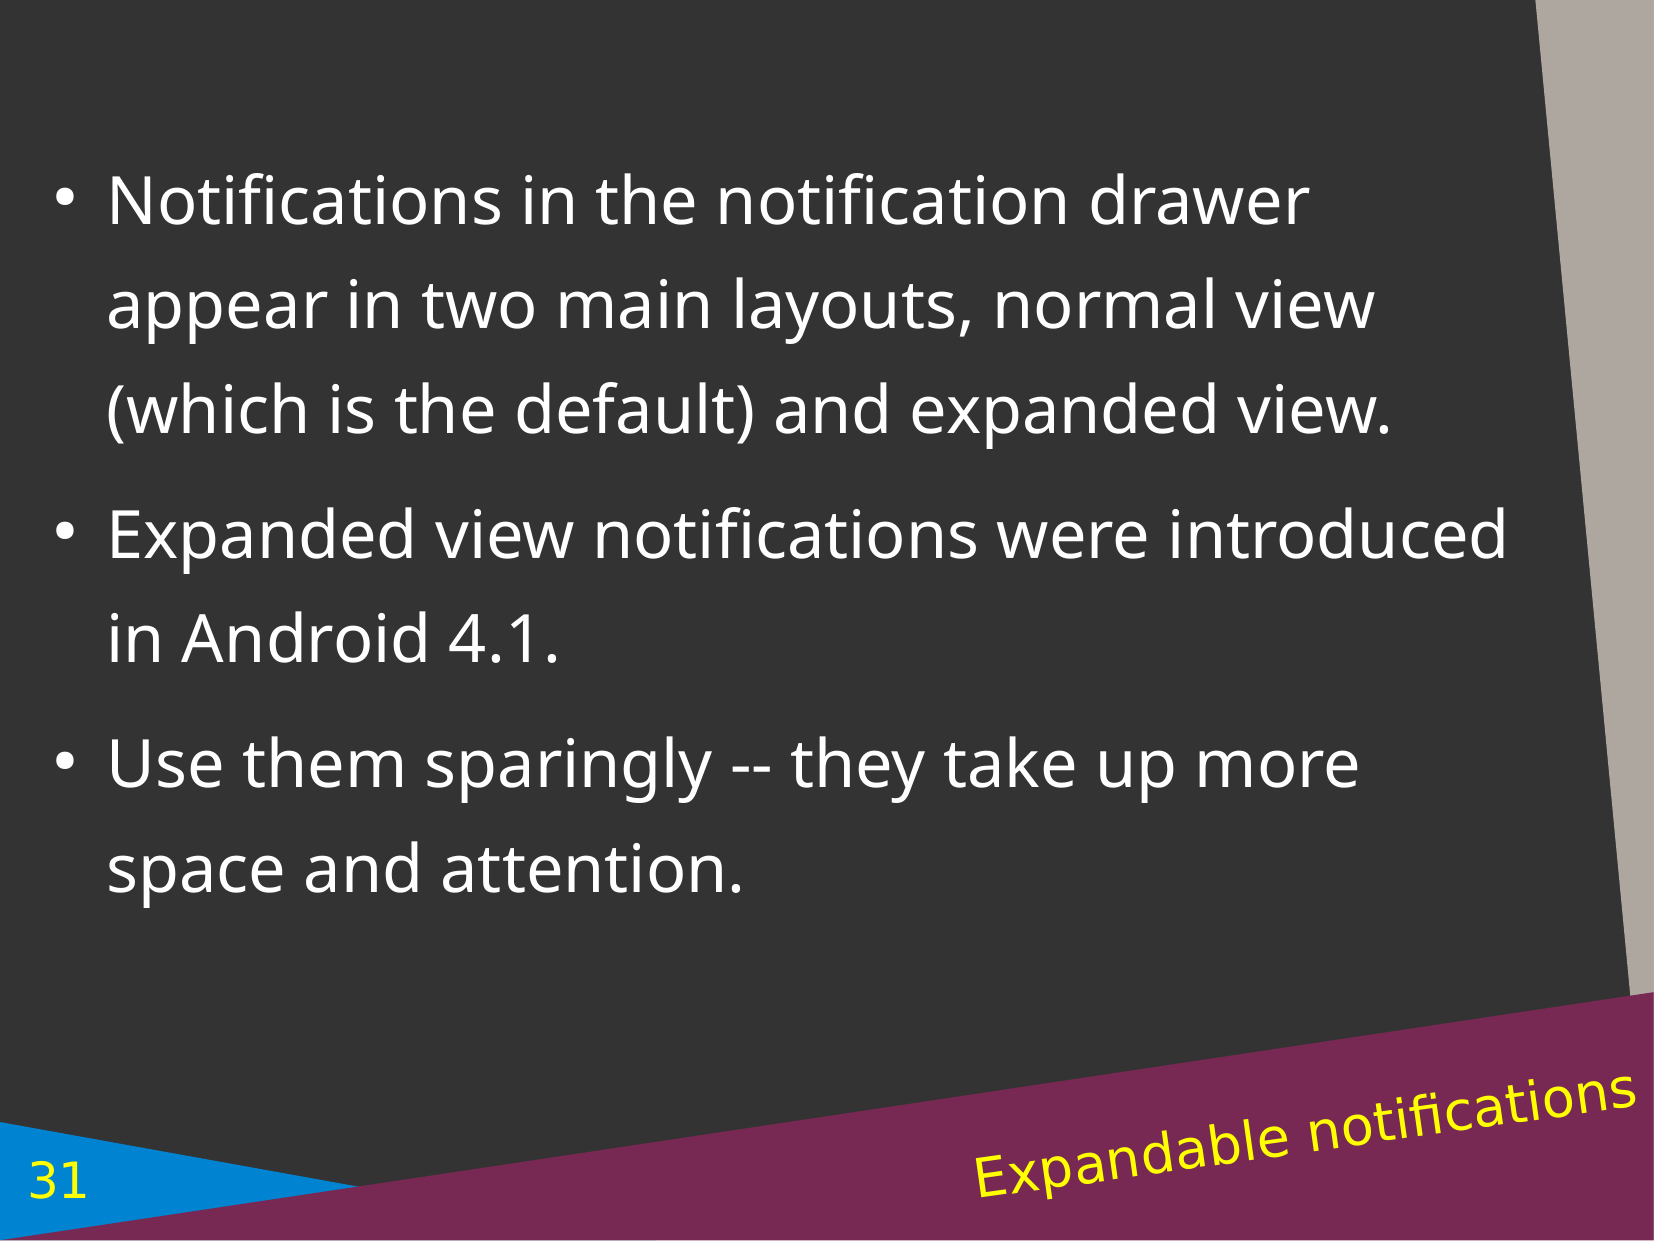

Notifications in the notification drawer appear in two main layouts, normal view (which is the default) and expanded view.
Expanded view notifications were introduced in Android 4.1.
Use them sparingly -- they take up more space and attention.
# Expandable notifications
31